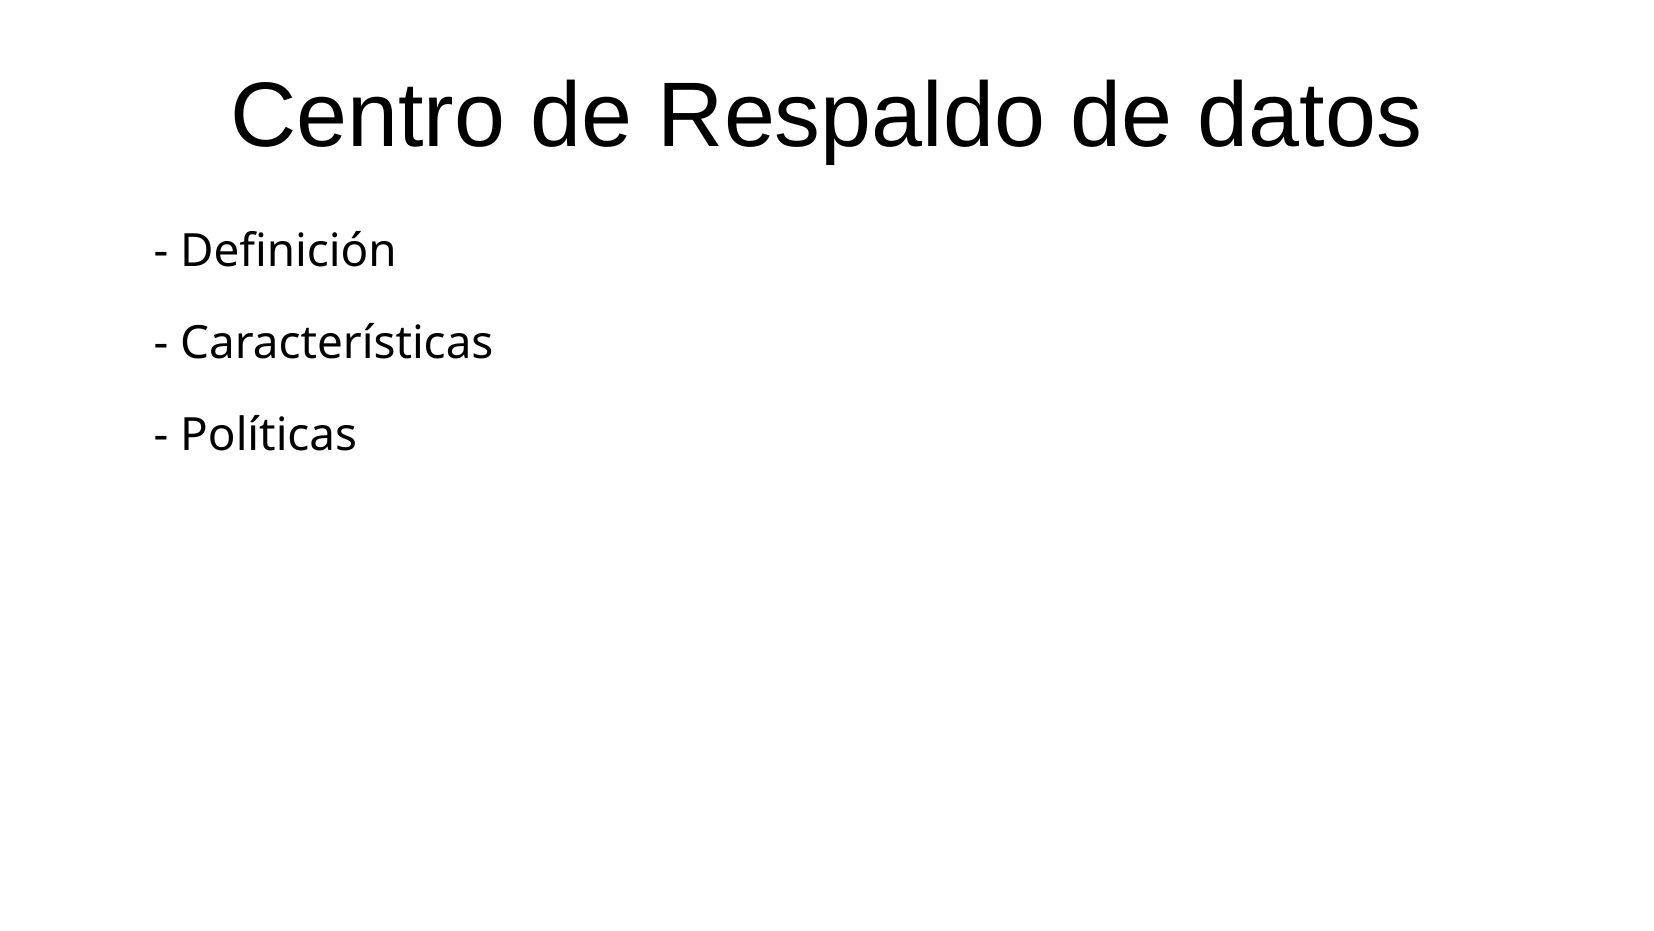

# Centro de Respaldo de datos
- Definición
- Características
- Políticas